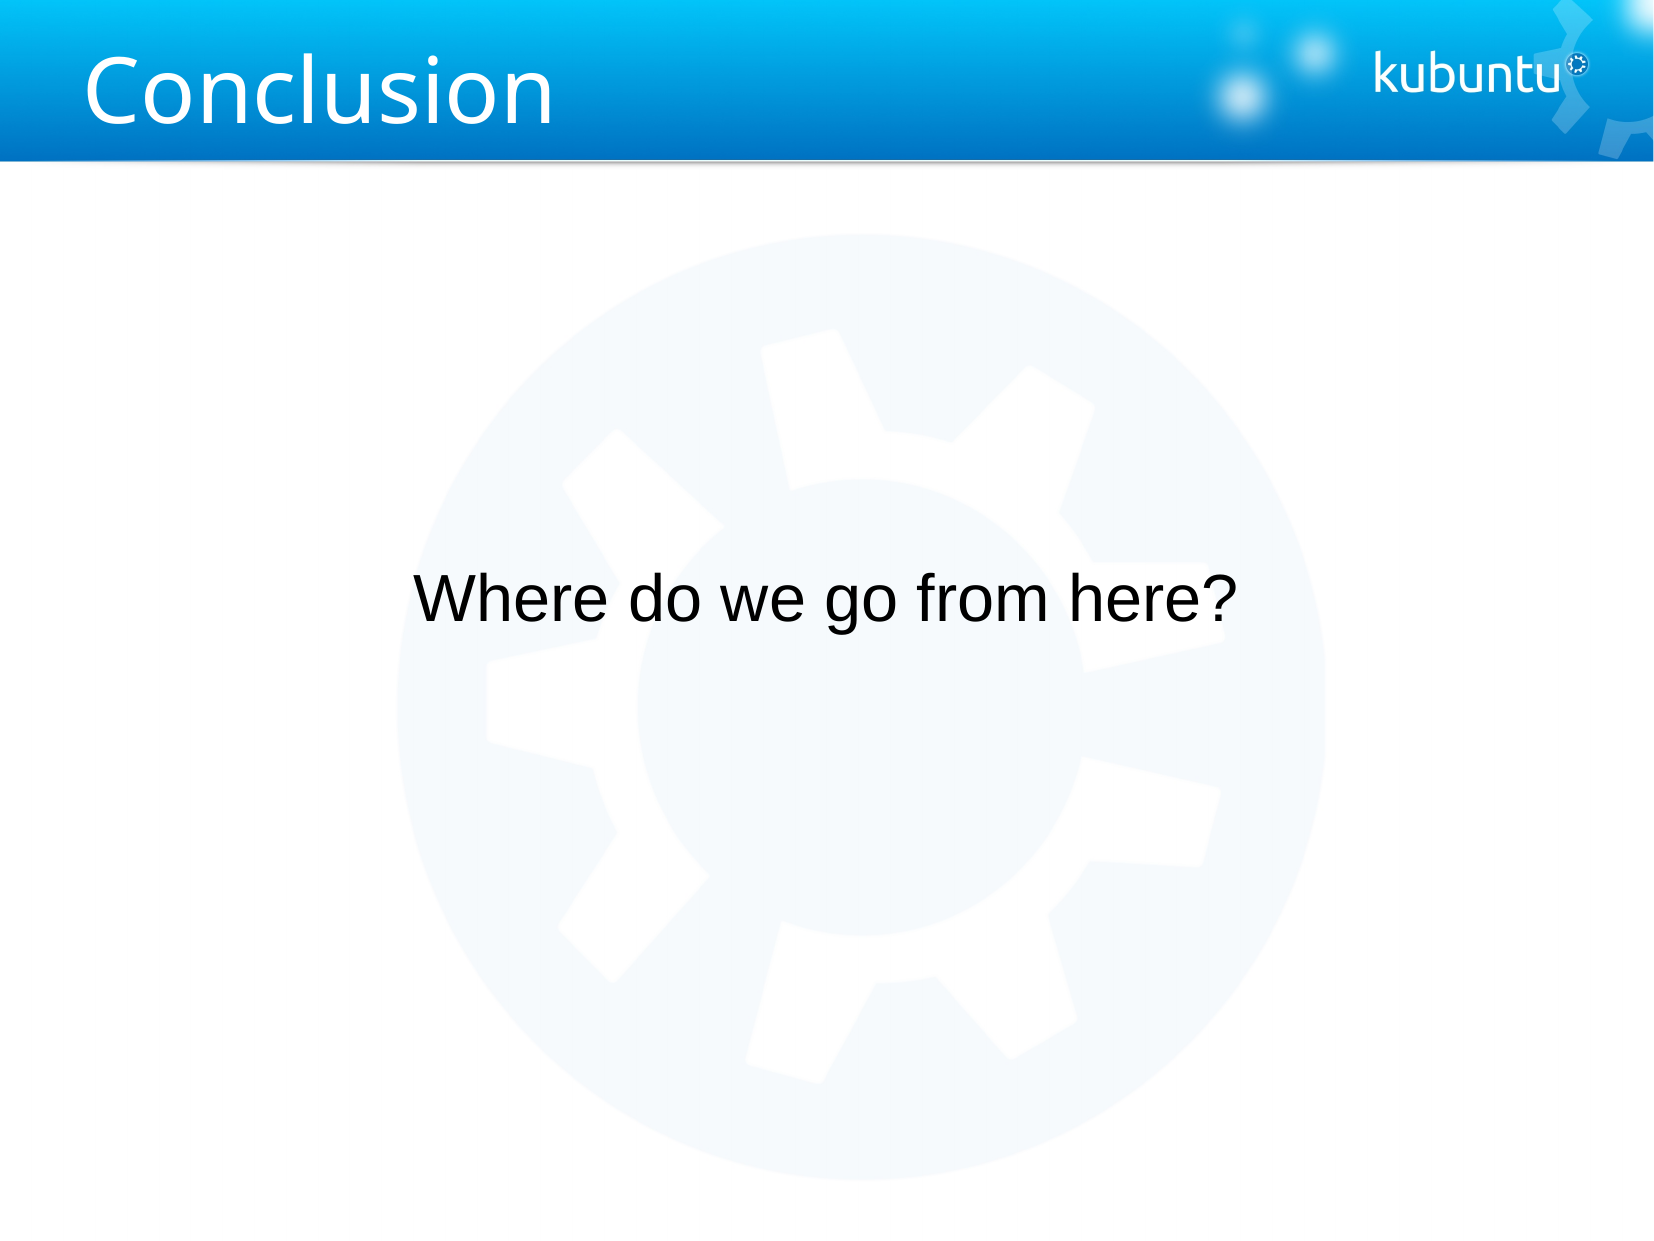

# Conclusion
Where do we go from here?